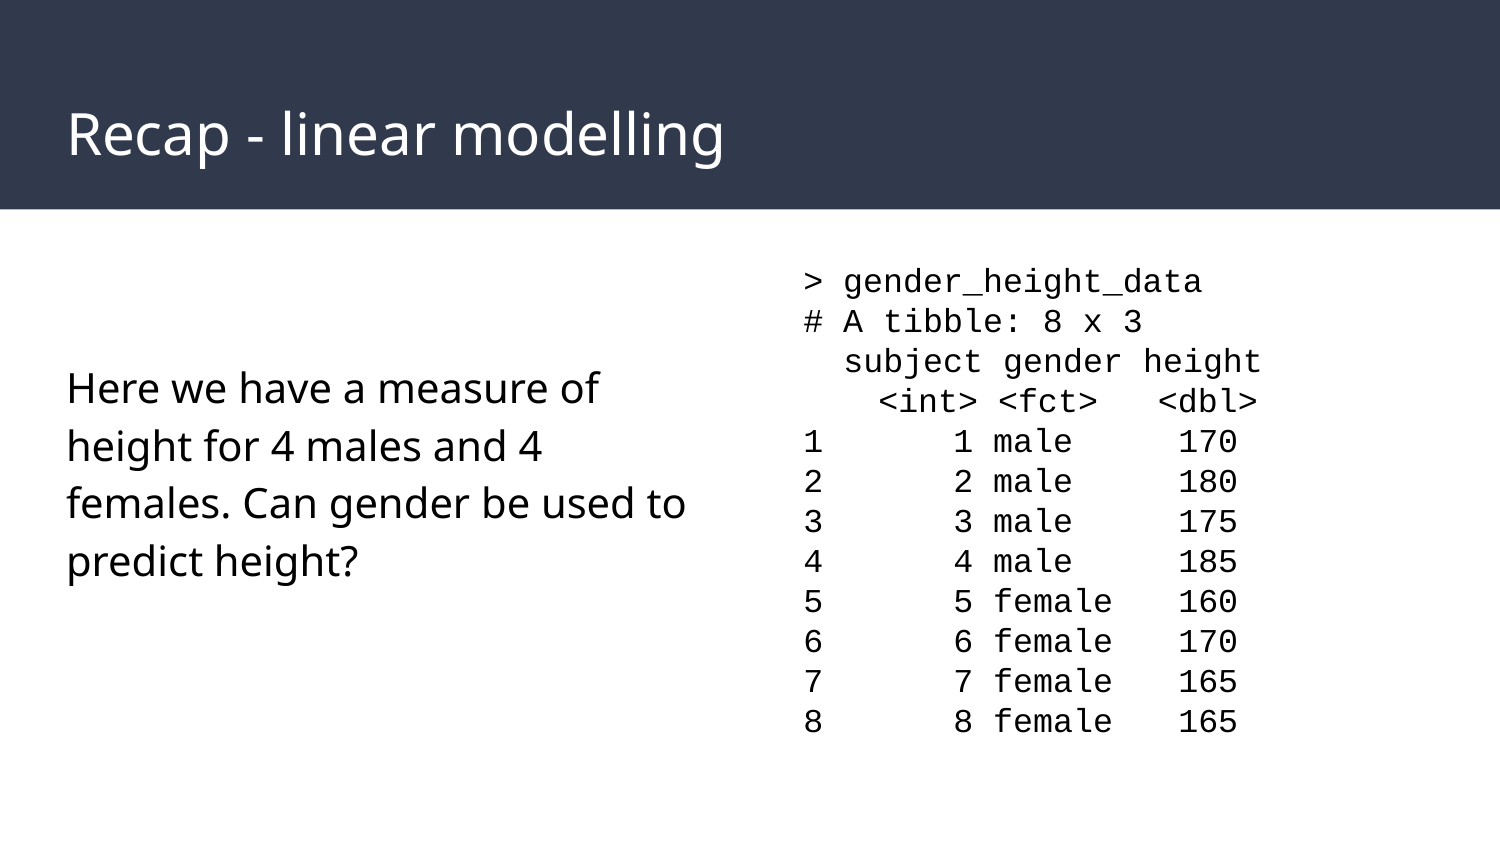

# Recap - linear modelling
> gender_height_data
# A tibble: 8 x 3
 subject gender height
	<int> <fct> <dbl>
1 	1 male 	170
2 	2 male 	180
3 	3 male 	175
4 	4 male 	185
5 	5 female	160
6 	6 female	170
7 	7 female	165
8 	8 female	165
Here we have a measure of height for 4 males and 4 females. Can gender be used to predict height?